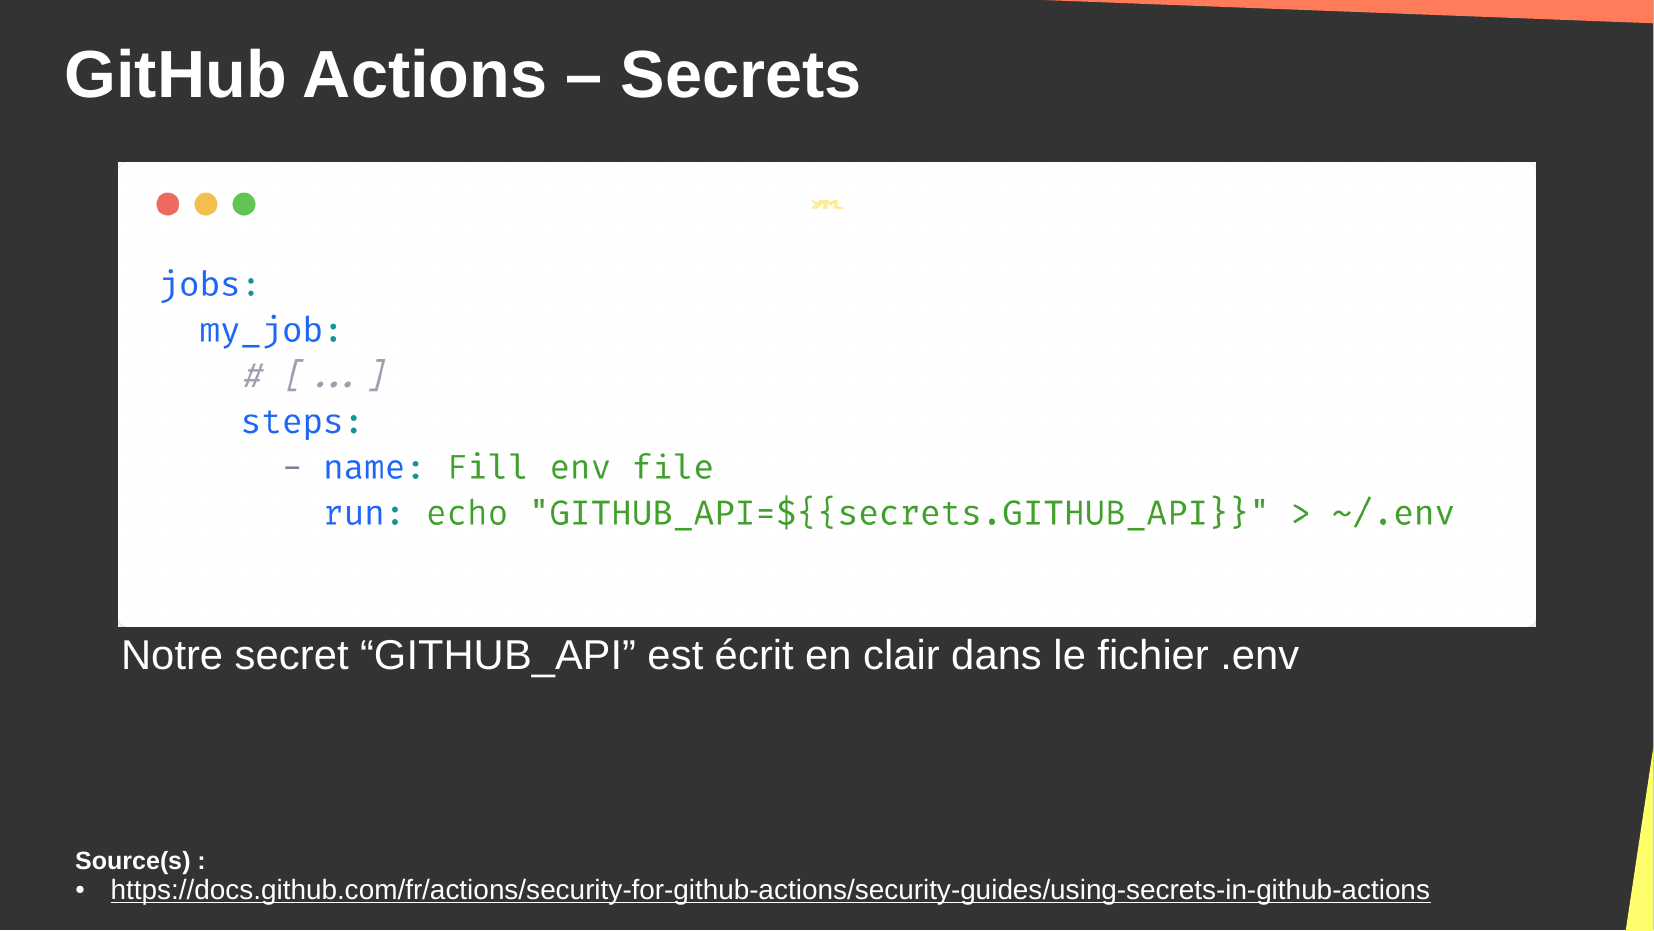

# GitHub Actions – Secrets
Notre secret “GITHUB_API” est écrit en clair dans le fichier .env
Source(s) :
https://docs.github.com/fr/actions/security-for-github-actions/security-guides/using-secrets-in-github-actions